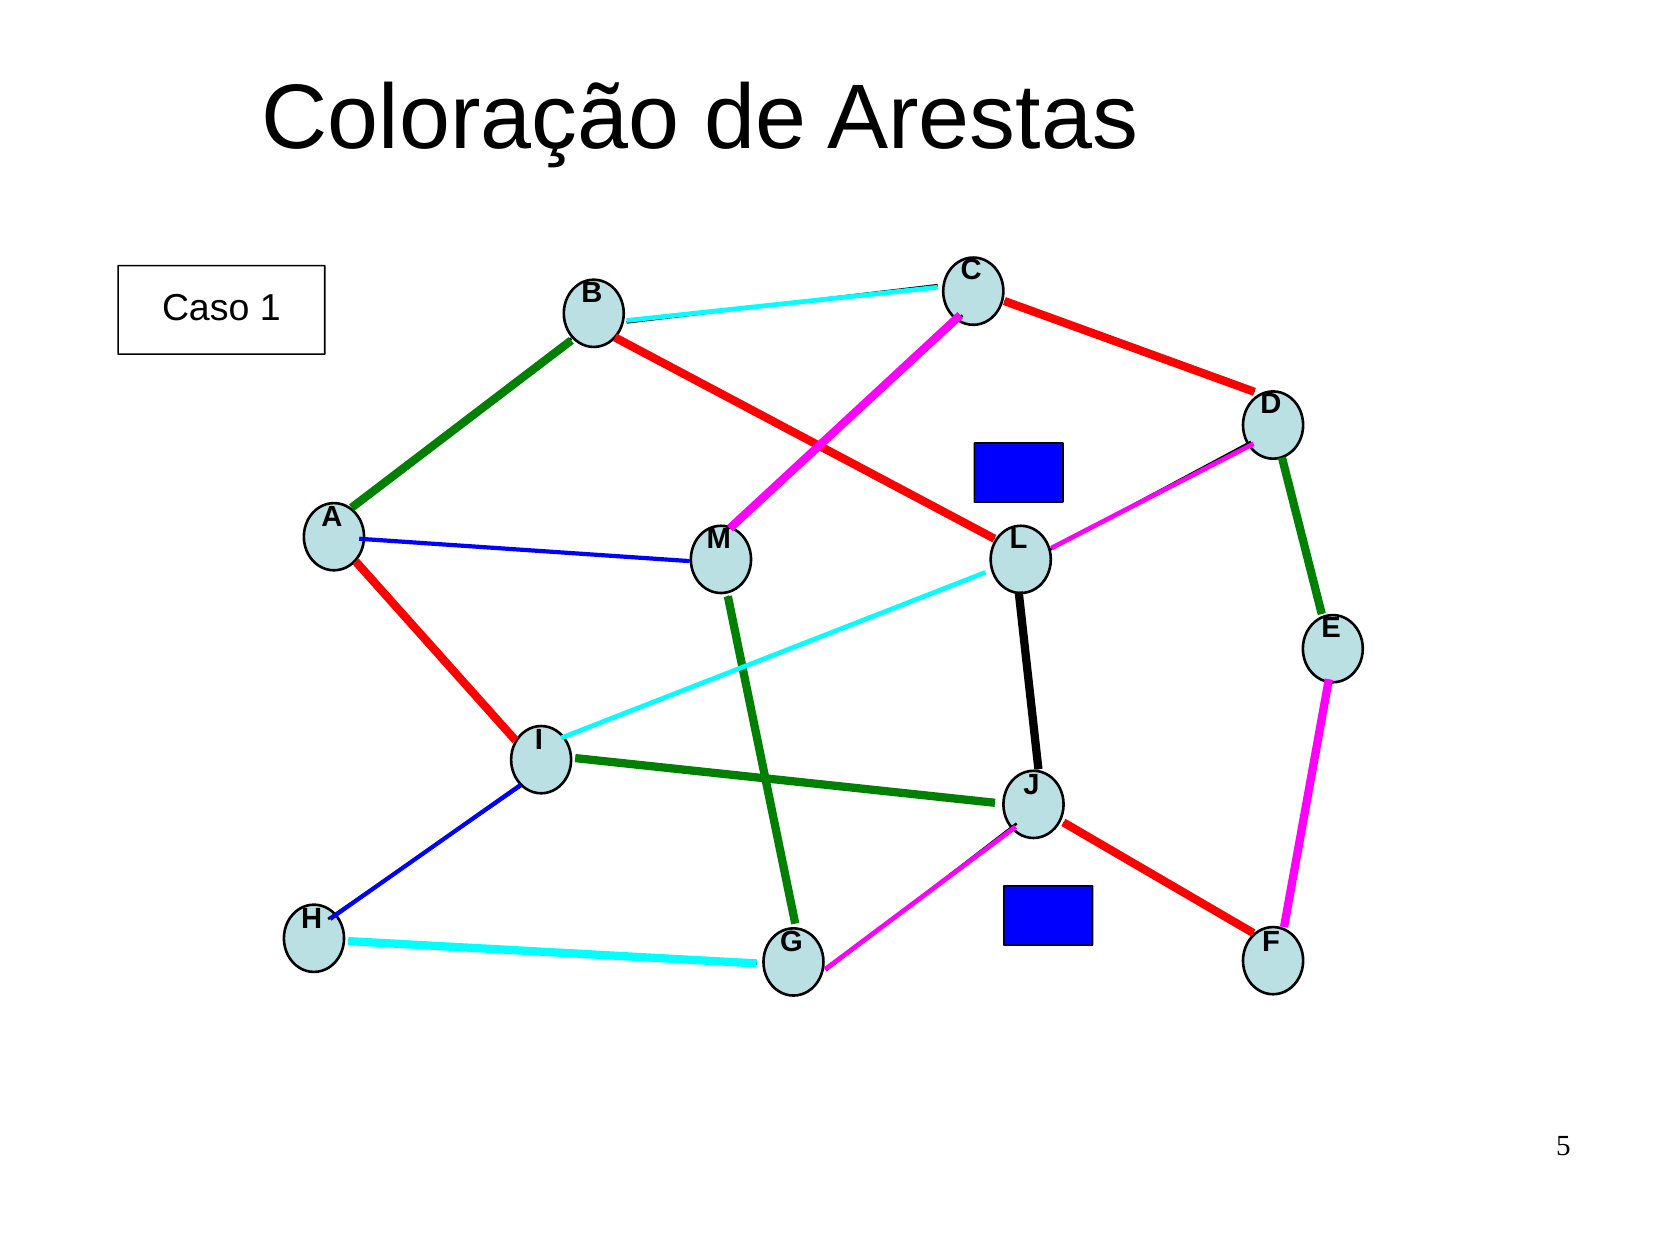

# Coloração de Arestas
C
Caso 1
B
D
A
M
L
E
I
J
H
G
F
5